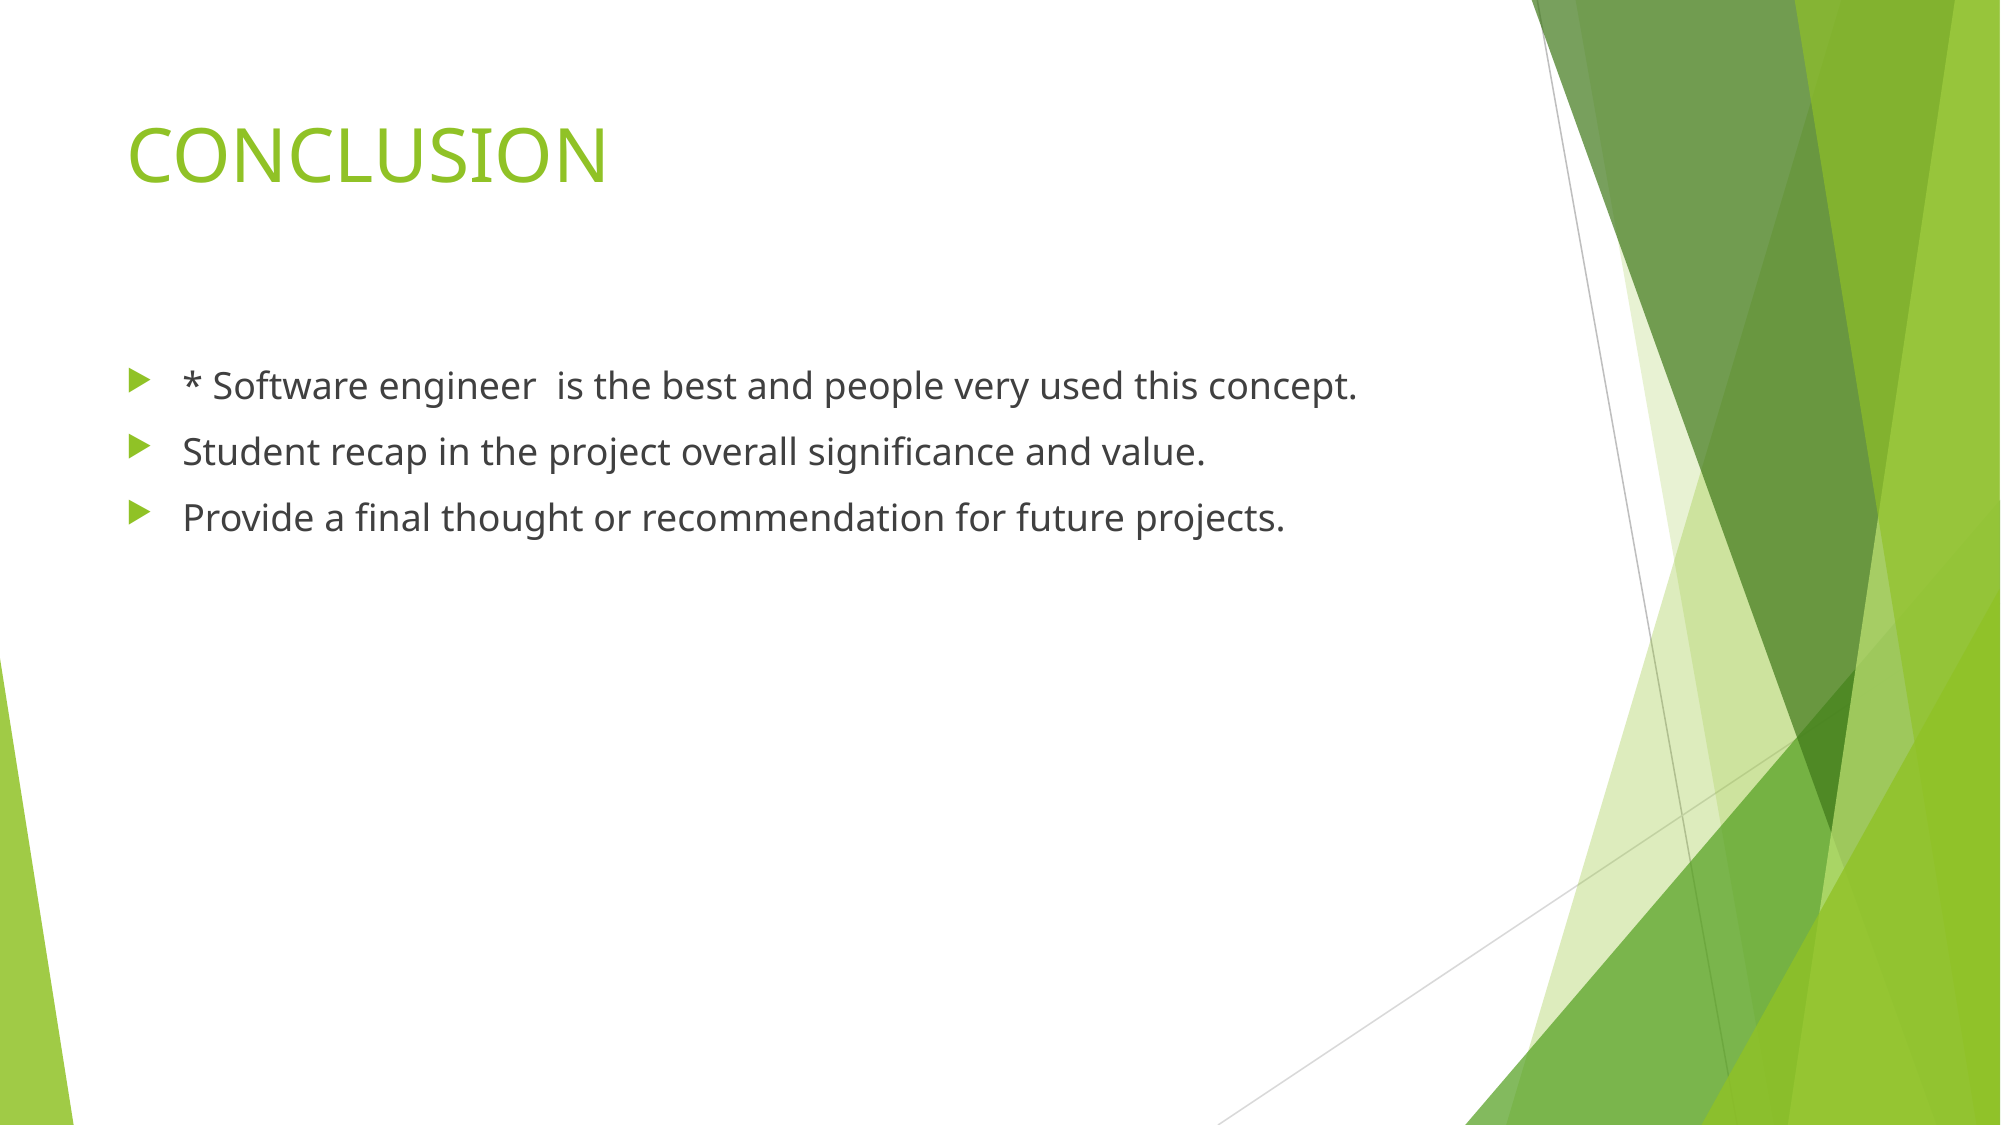

# CONCLUSION
* Software engineer is the best and people very used this concept.
Student recap in the project overall significance and value.
Provide a final thought or recommendation for future projects.